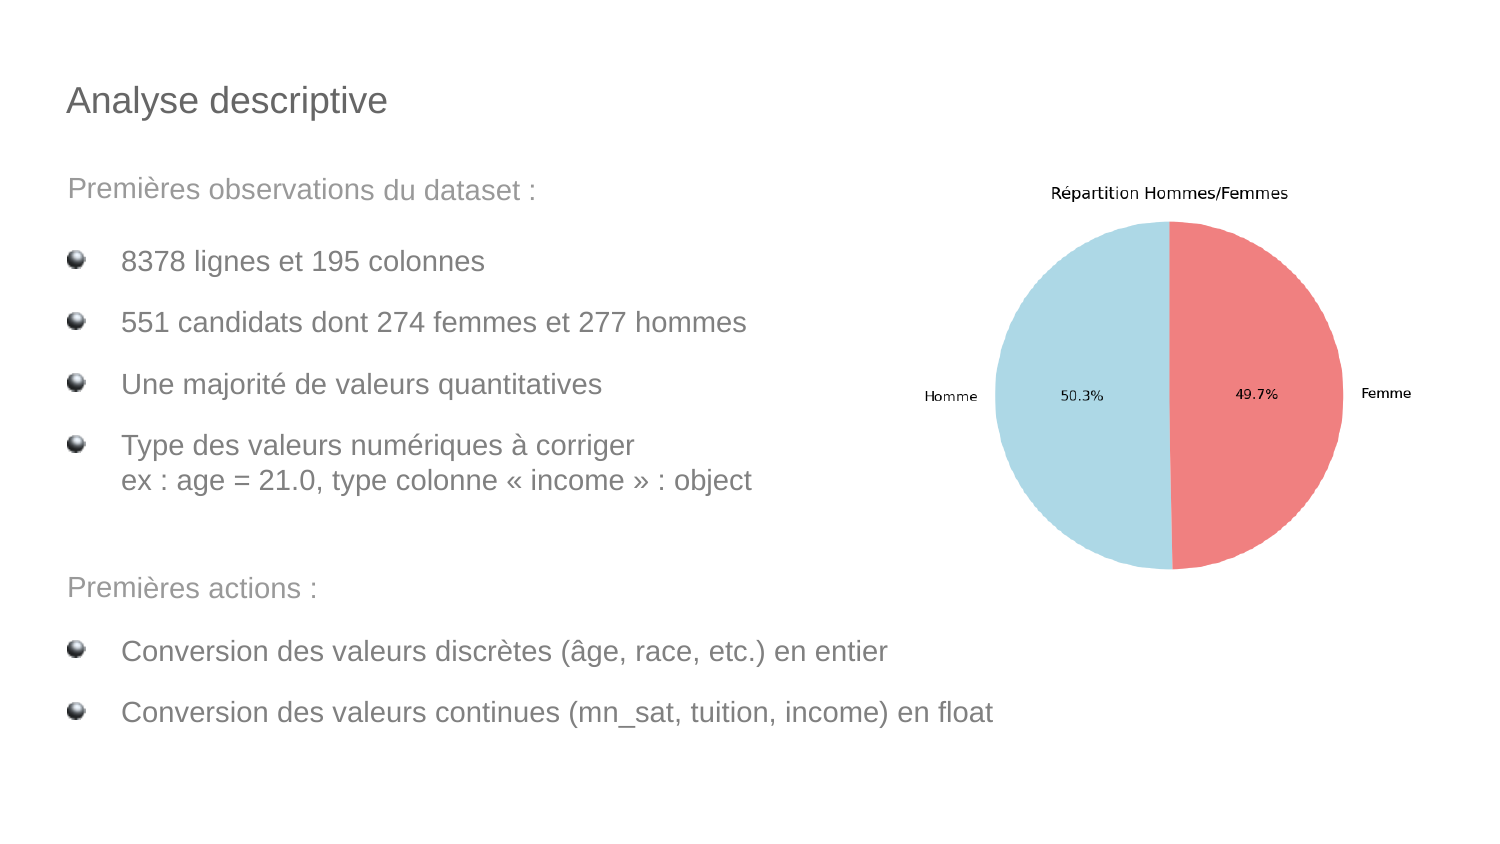

# Analyse descriptive
Premières observations du dataset :
8378 lignes et 195 colonnes
551 candidats dont 274 femmes et 277 hommes
Une majorité de valeurs quantitatives
Type des valeurs numériques à corriger
ex : age = 21.0, type colonne « income » : object
Premières actions :
Conversion des valeurs discrètes (âge, race, etc.) en entier
Conversion des valeurs continues (mn_sat, tuition, income) en float